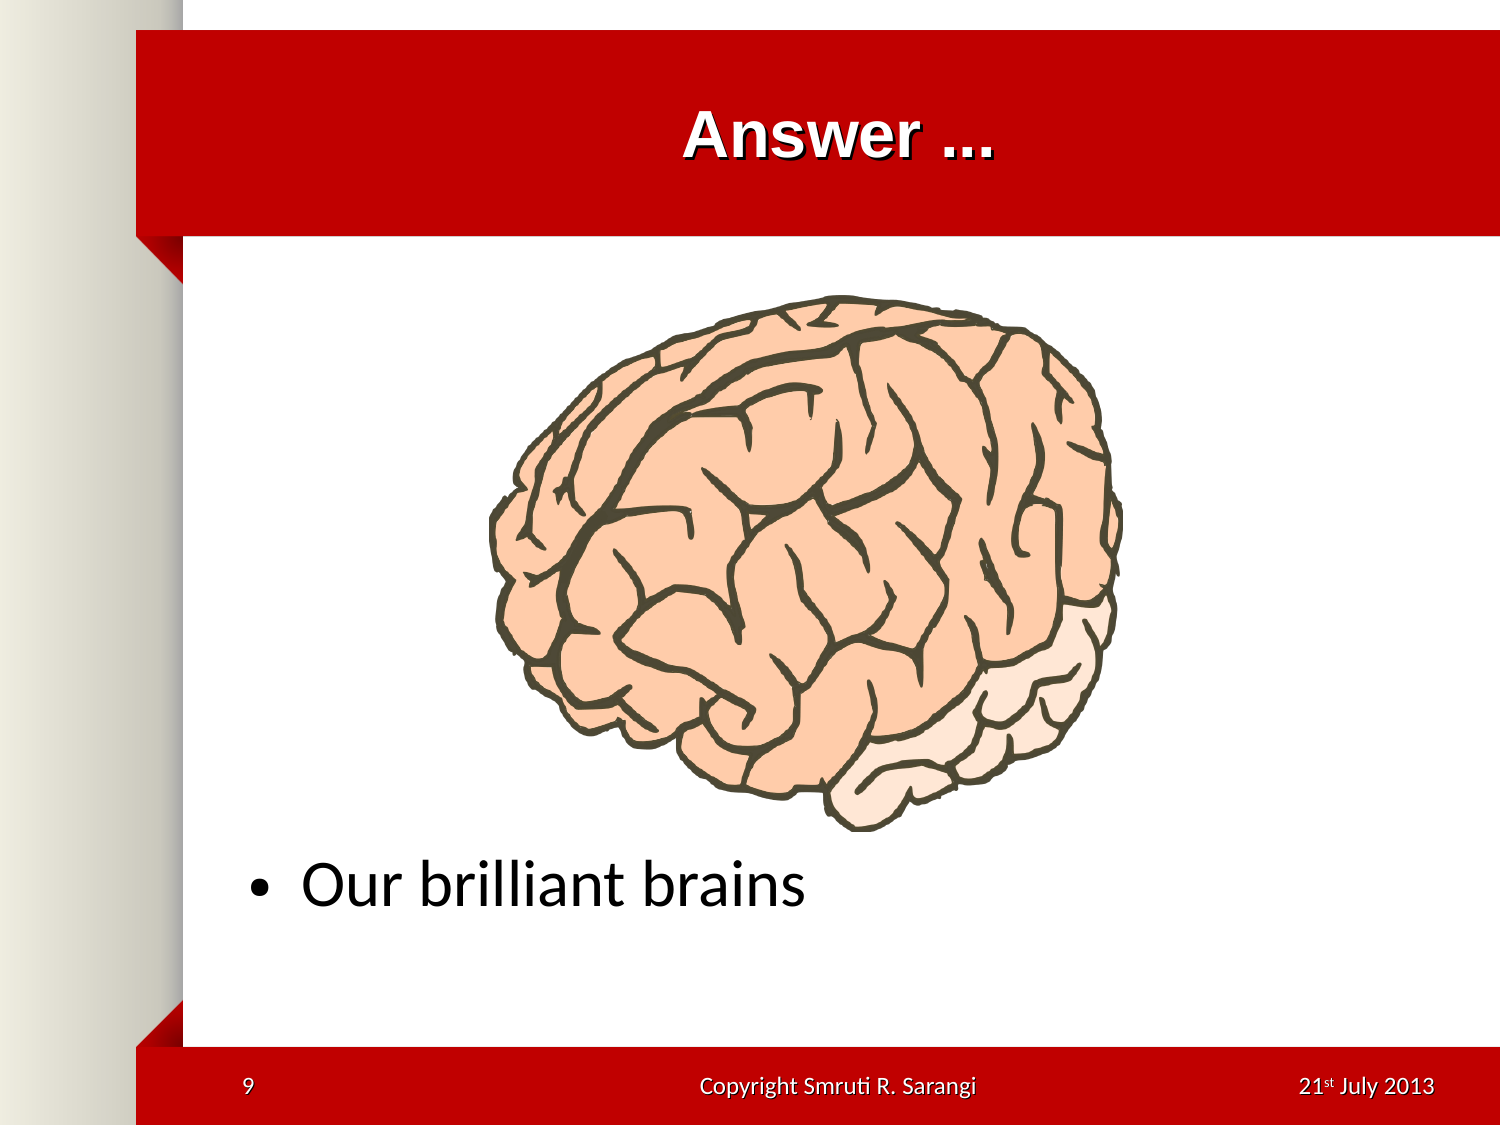

# Answer ...
Our brilliant brains
9
Your date here